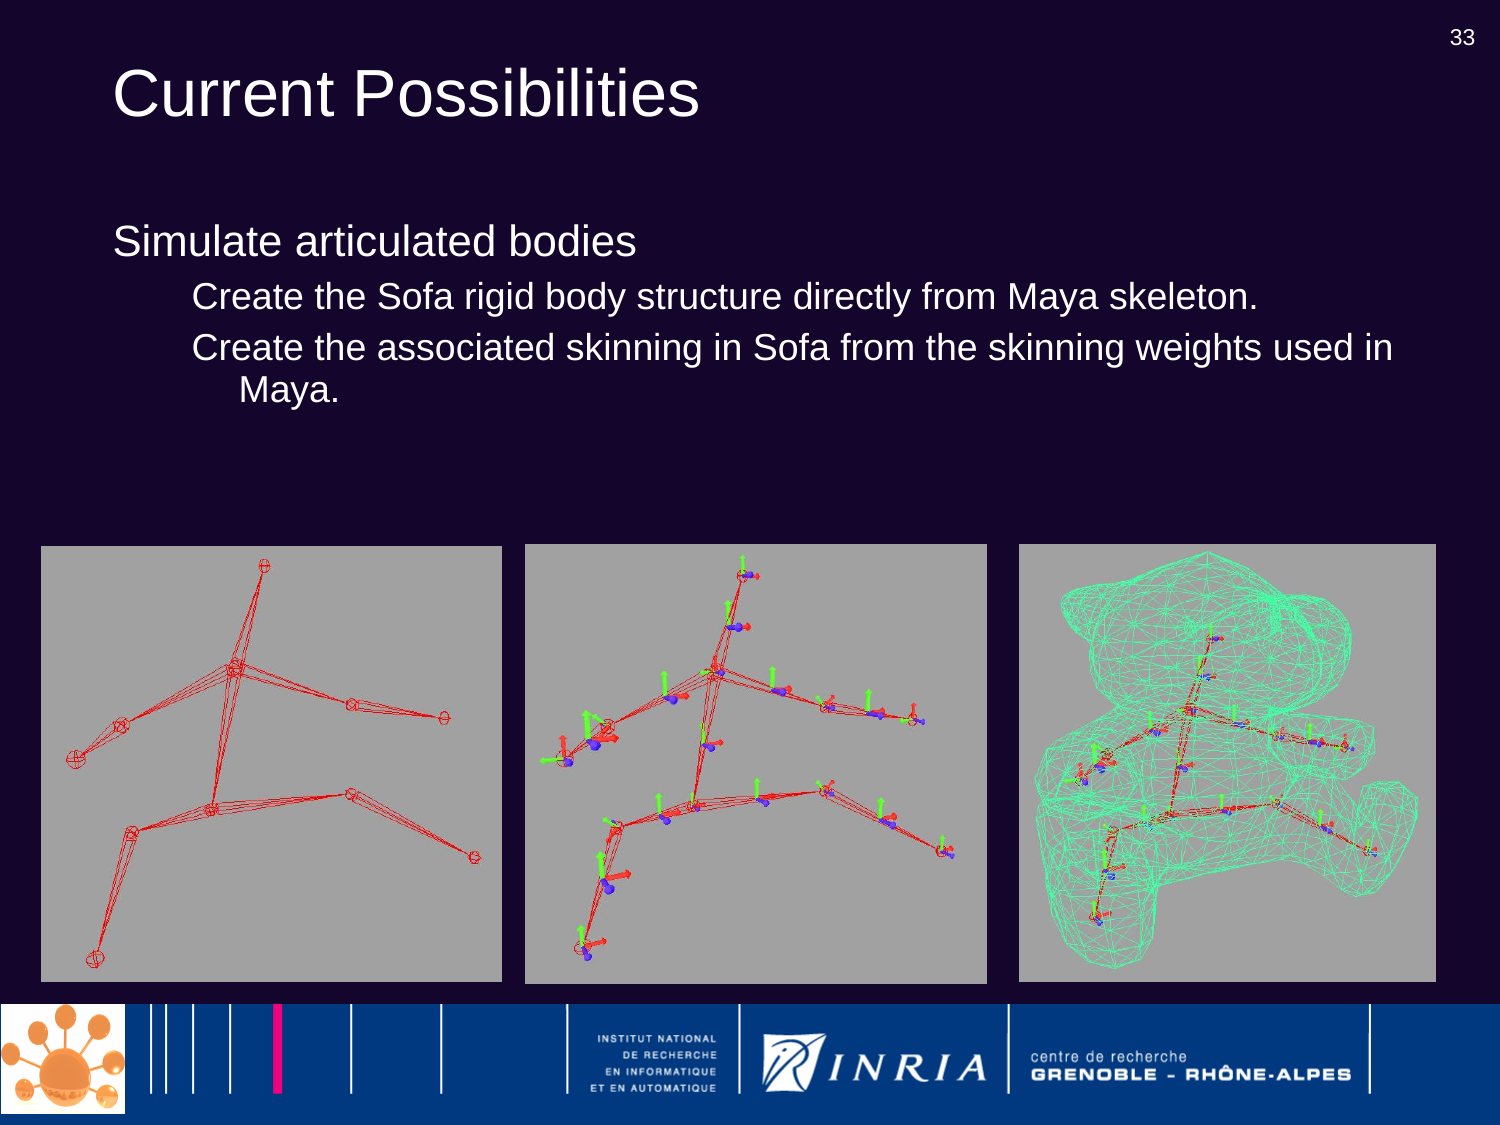

Current Possibilities
# Simulate articulated bodies
Create the Sofa rigid body structure directly from Maya skeleton.
Create the associated skinning in Sofa from the skinning weights used in Maya.